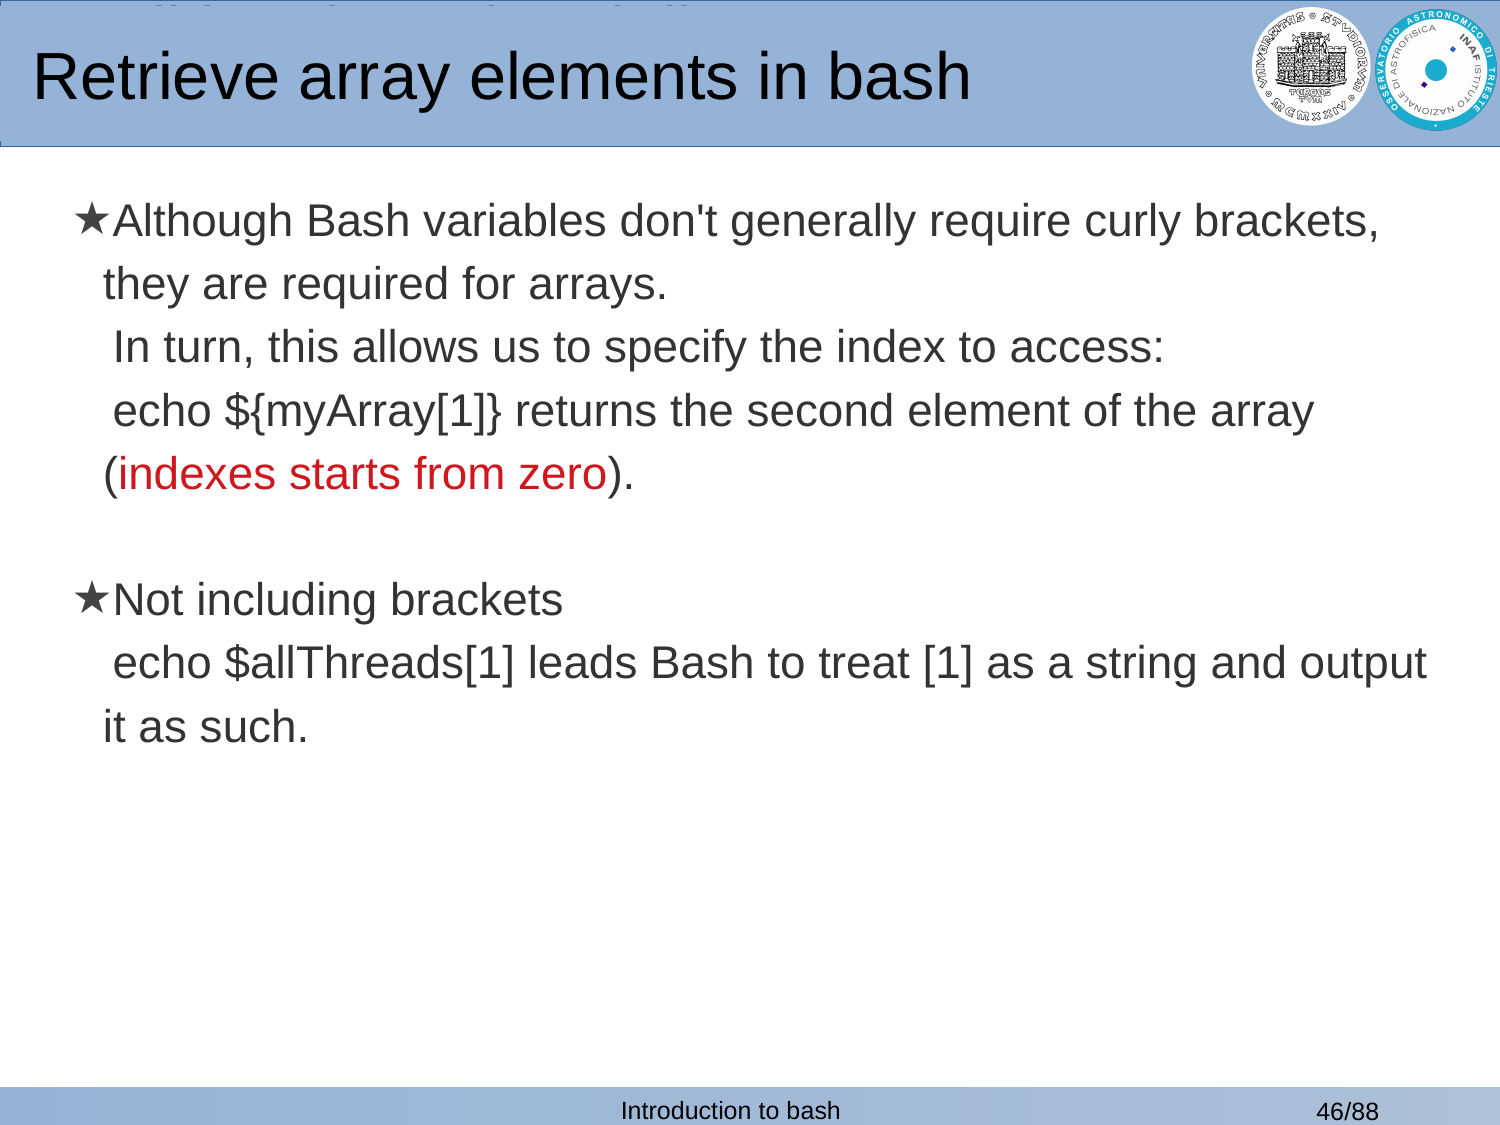

# Traditional service delivery
Retrieve array elements in bash
Although Bash variables don't generally require curly brackets, they are required for arrays.
In turn, this allows us to specify the index to access:
echo ${myArray[1]} returns the second element of the array (indexes starts from zero).
Not including brackets
echo $allThreads[1] leads Bash to treat [1] as a string and output it as such.